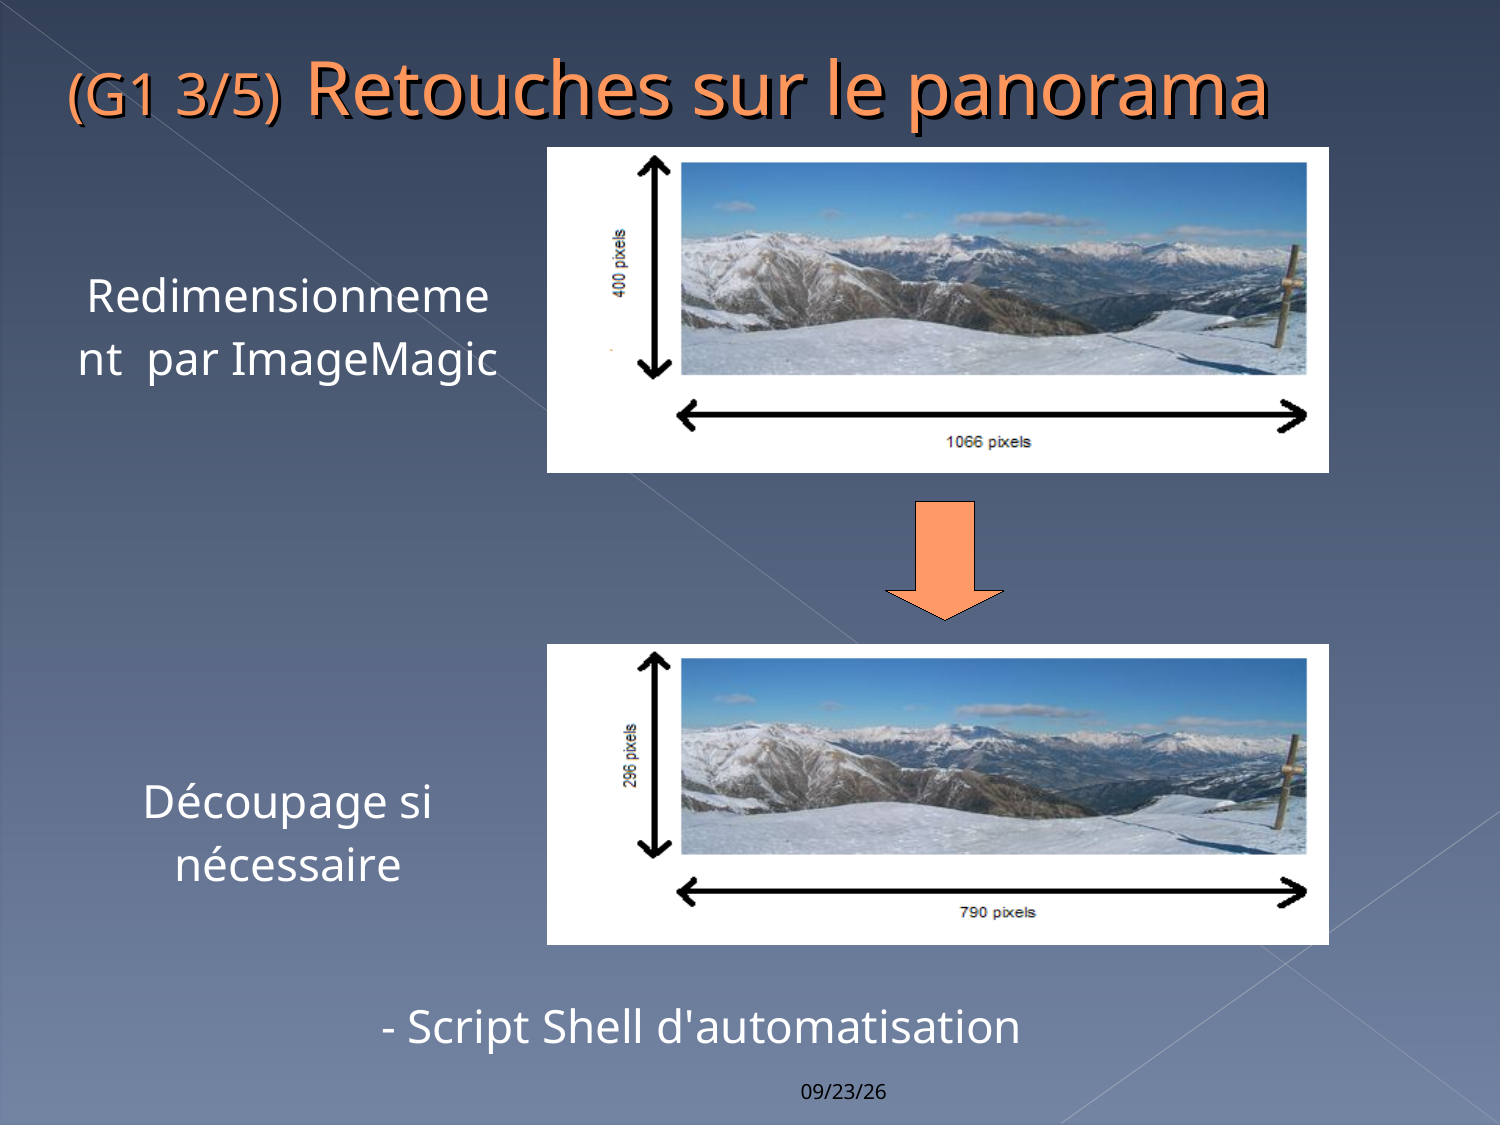

# (G1 3/5) Retouches sur le panorama
Redimensionnement par ImageMagic
Découpage si nécessaire
- Script Shell d'automatisation